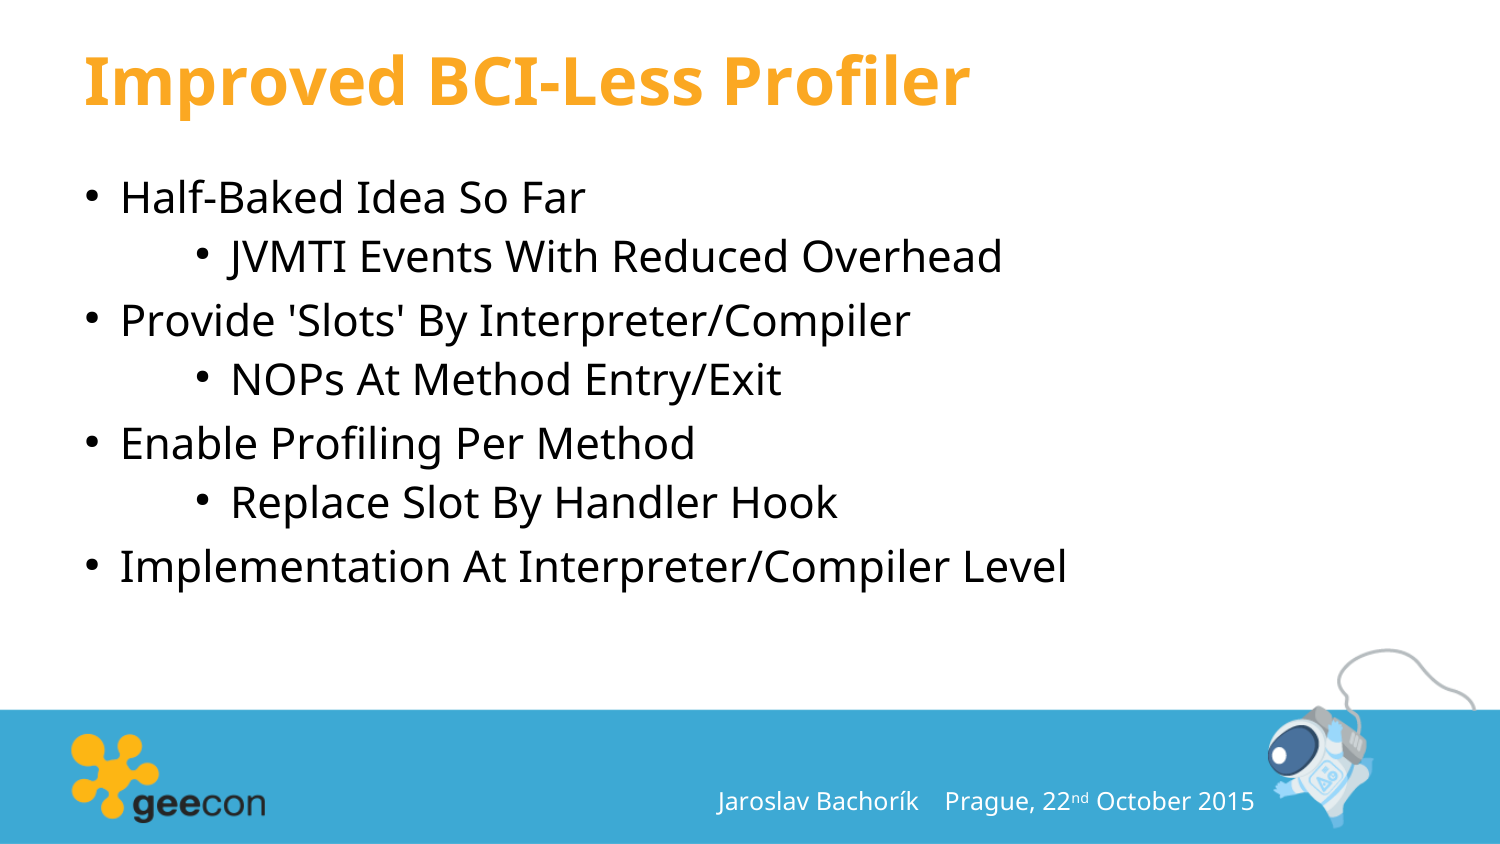

# Improved BCI-Less Profiler
Half-Baked Idea So Far
JVMTI Events With Reduced Overhead
Provide 'Slots' By Interpreter/Compiler
NOPs At Method Entry/Exit
Enable Profiling Per Method
Replace Slot By Handler Hook
Implementation At Interpreter/Compiler Level
Jaroslav Bachorík Prague, 22nd October 2015